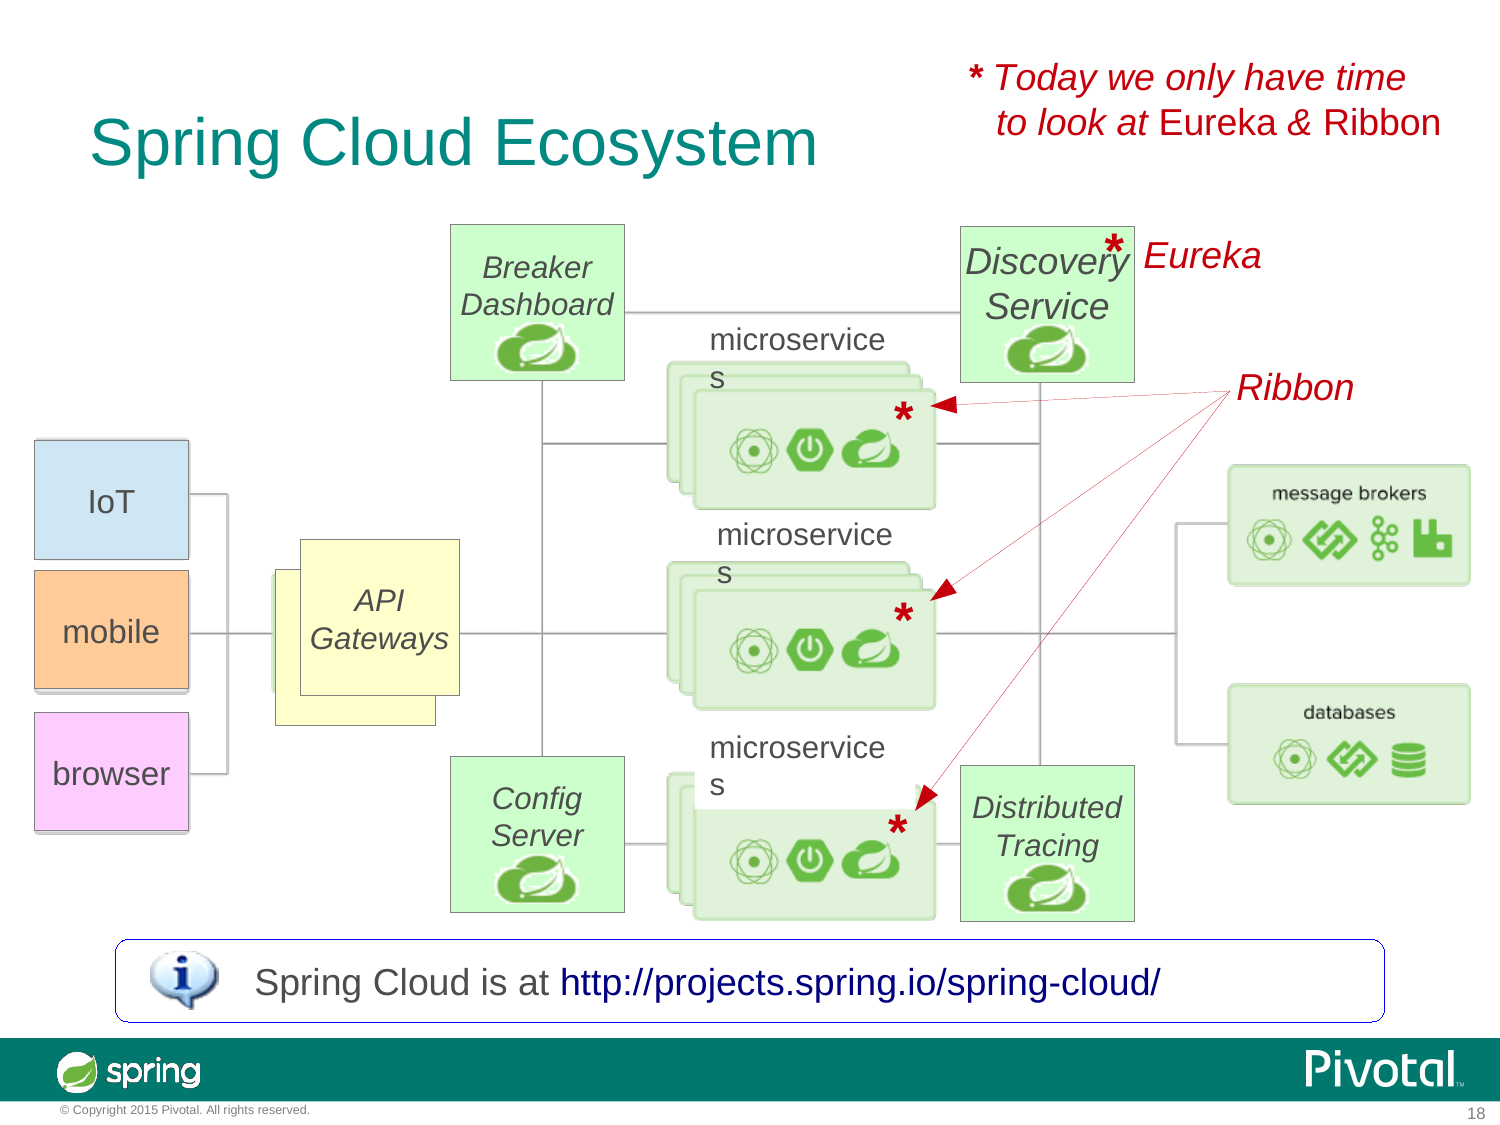

# Spring Cloud Ecosystem
* Today we only have time
 to look at Eureka & Ribbon
* Eureka
Ribbon
*
*
Breaker
Dashboard
Discovery
Service
microservices
IoT
microservices
API
Gateways
mobile
browser
microservices
Config
Server
Distributed
Tracing
*
Spring Cloud is at http://projects.spring.io/spring-cloud/